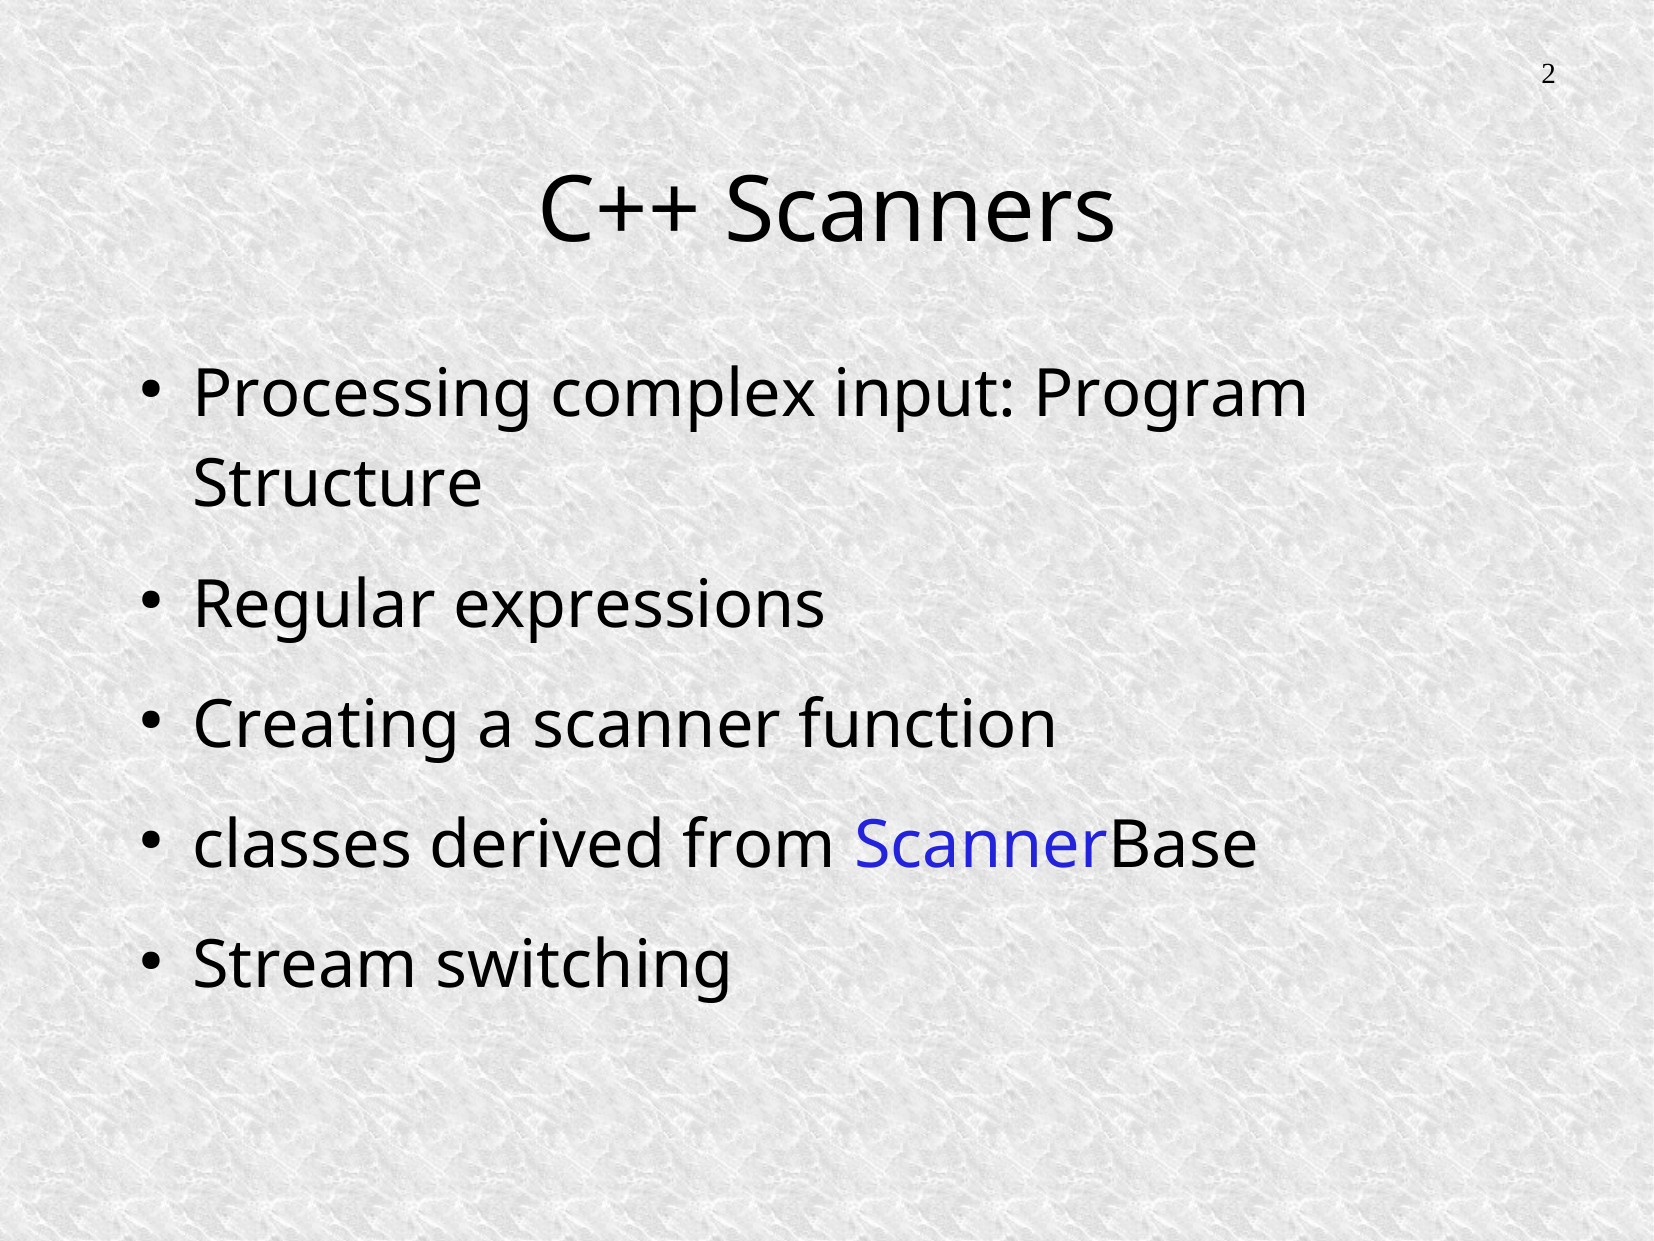

2
# C++ Scanners
Processing complex input: Program Structure
Regular expressions
Creating a scanner function
classes derived from ScannerBase
Stream switching